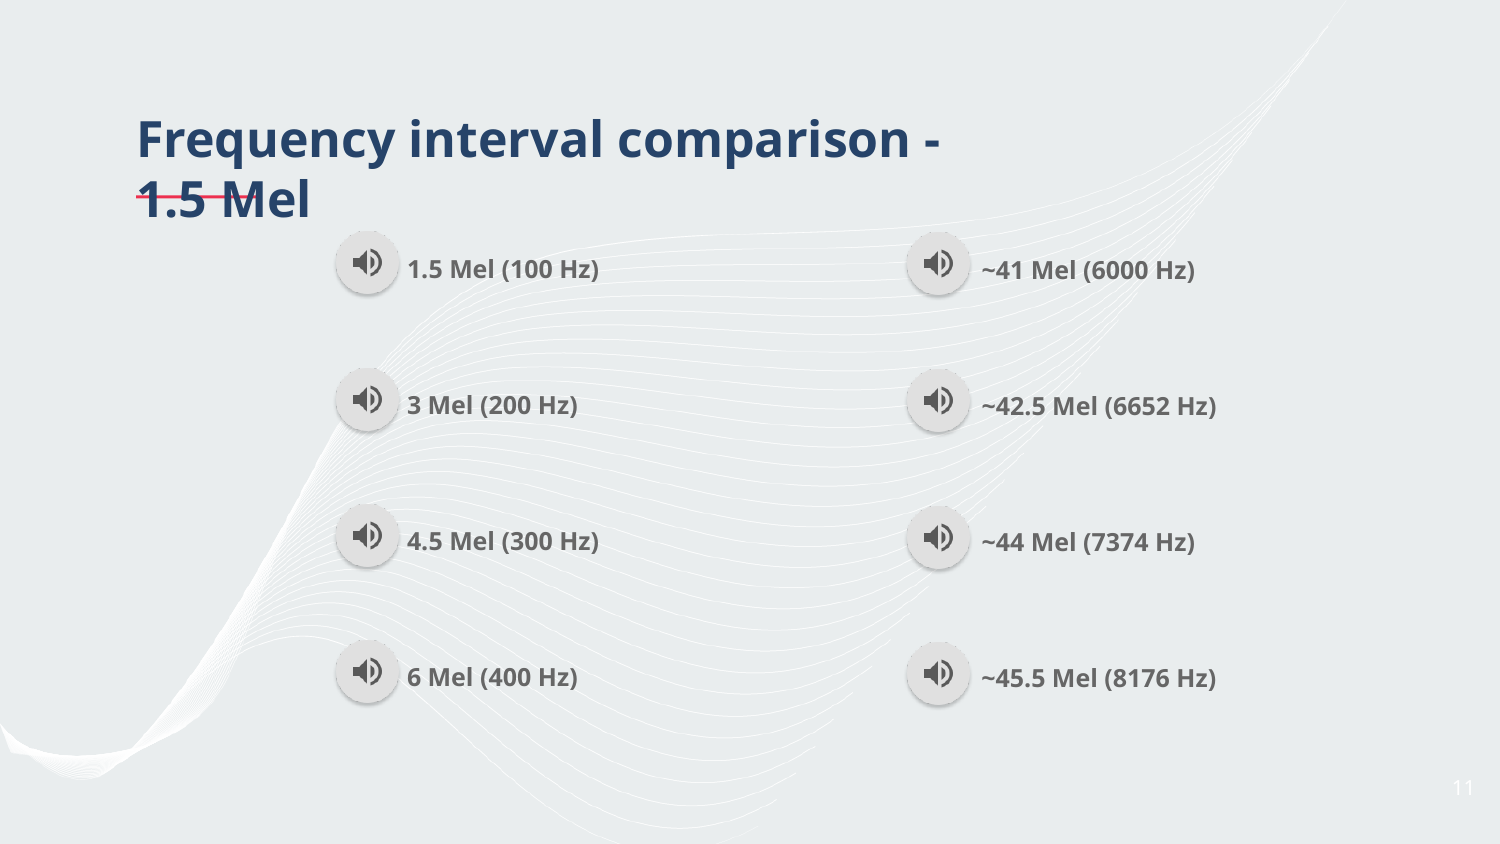

# Frequency interval comparison - 1.5 Mel
1.5 Mel (100 Hz)
~41 Mel (6000 Hz)
3 Mel (200 Hz)
~42.5 Mel (6652 Hz)
4.5 Mel (300 Hz)
~44 Mel (7374 Hz)
6 Mel (400 Hz)
~45.5 Mel (8176 Hz)